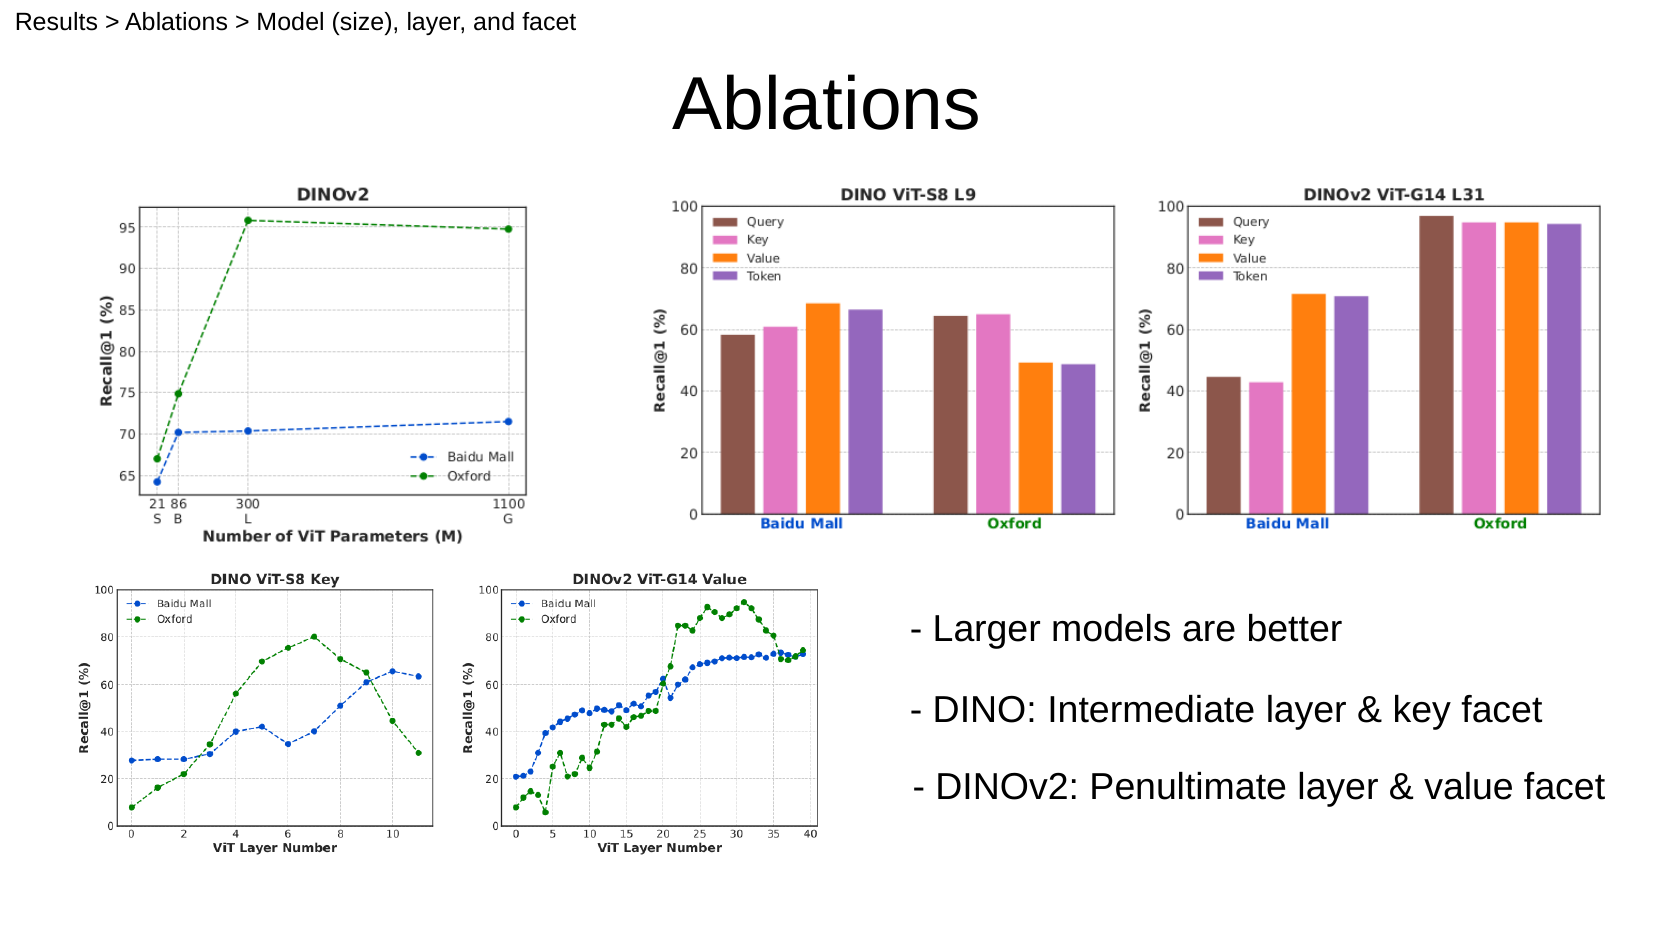

Results > Ablations > Model (size), layer, and facet
# Ablations
- Larger models are better
- DINO: Intermediate layer & key facet
- DINOv2: Penultimate layer & value facet